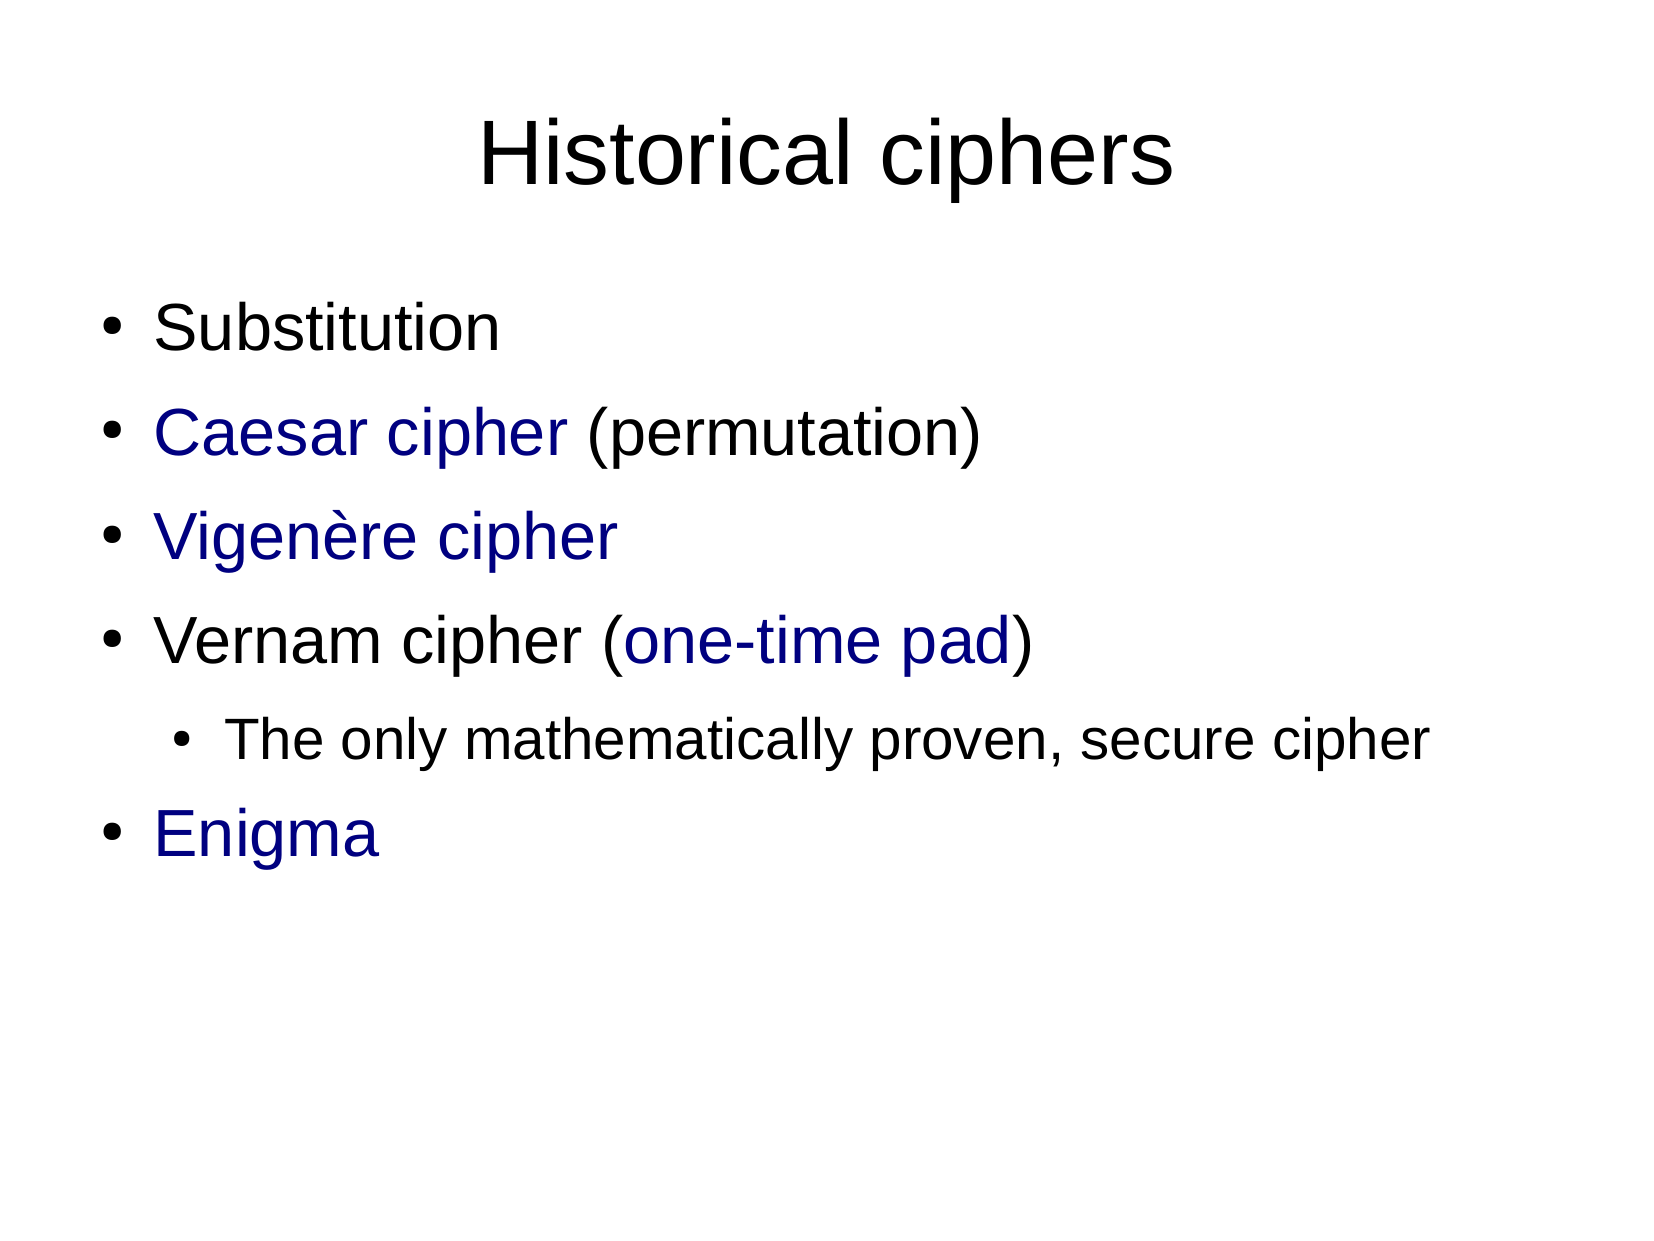

# Historical ciphers
Substitution
Caesar cipher (permutation)
Vigenère cipher
Vernam cipher (one-time pad)
The only mathematically proven, secure cipher
Enigma